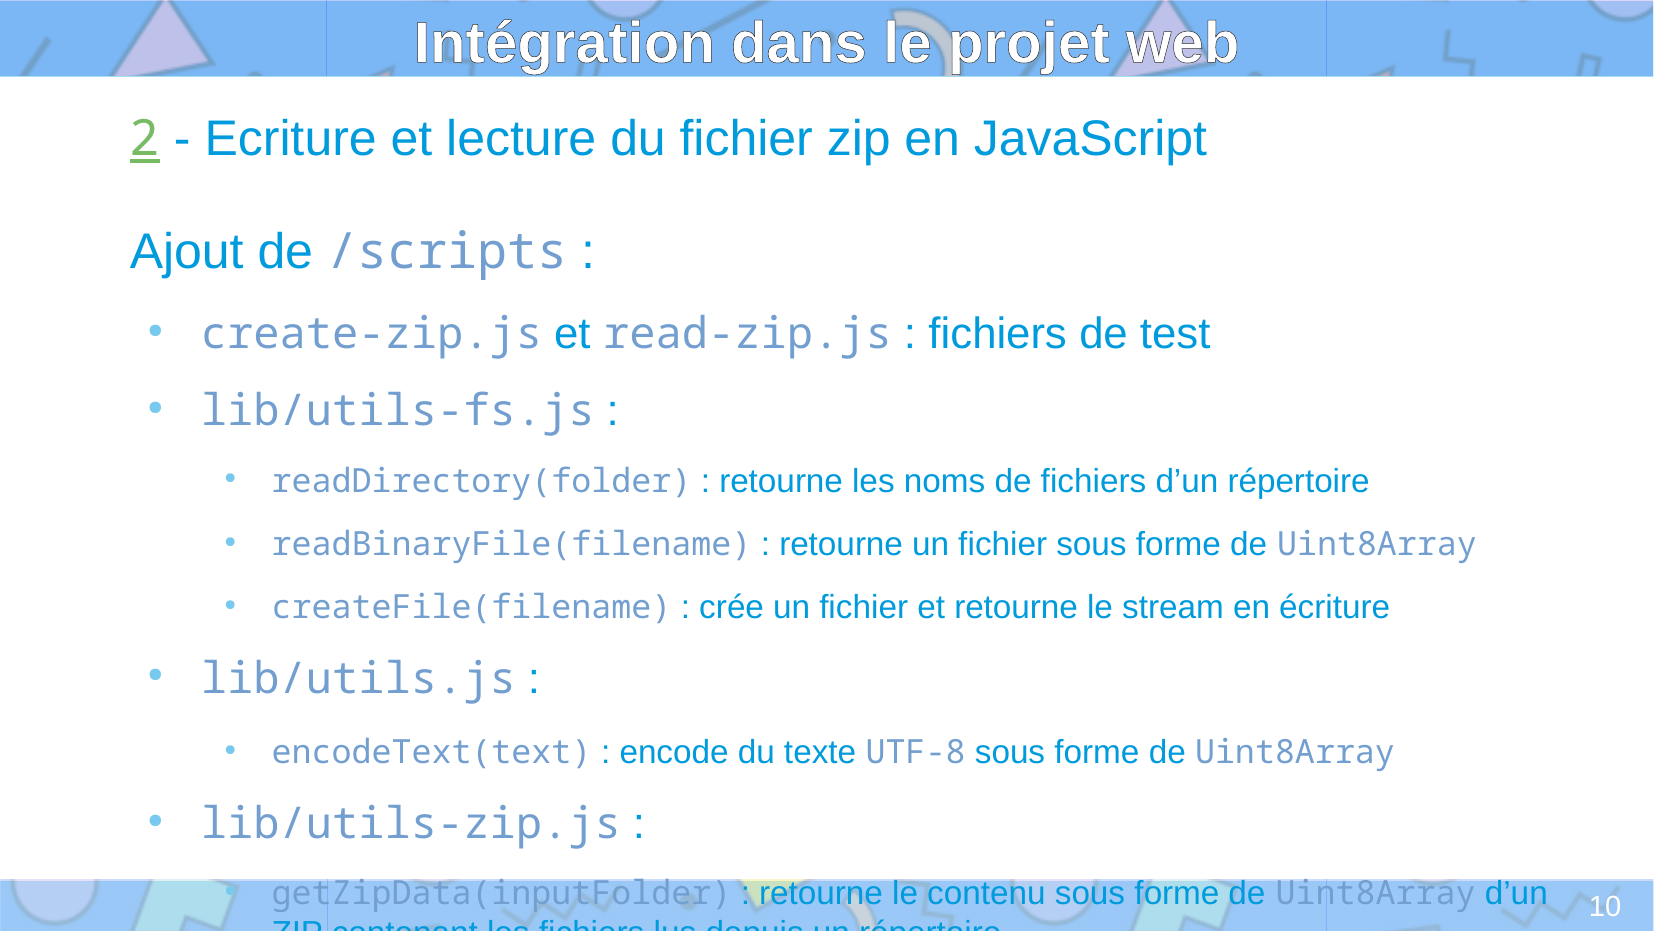

# Intégration dans le projet web
2 - Ecriture et lecture du fichier zip en JavaScript
Ajout de /scripts :
create-zip.js et read-zip.js : fichiers de test
lib/utils-fs.js :
readDirectory(folder) : retourne les noms de fichiers d’un répertoire
readBinaryFile(filename) : retourne un fichier sous forme de Uint8Array
createFile(filename) : crée un fichier et retourne le stream en écriture
lib/utils.js :
encodeText(text) : encode du texte UTF-8 sous forme de Uint8Array
lib/utils-zip.js :
getZipData(inputFolder) : retourne le contenu sous forme de Uint8Array d’un ZIP contenant les fichiers lus depuis un répertoire
10